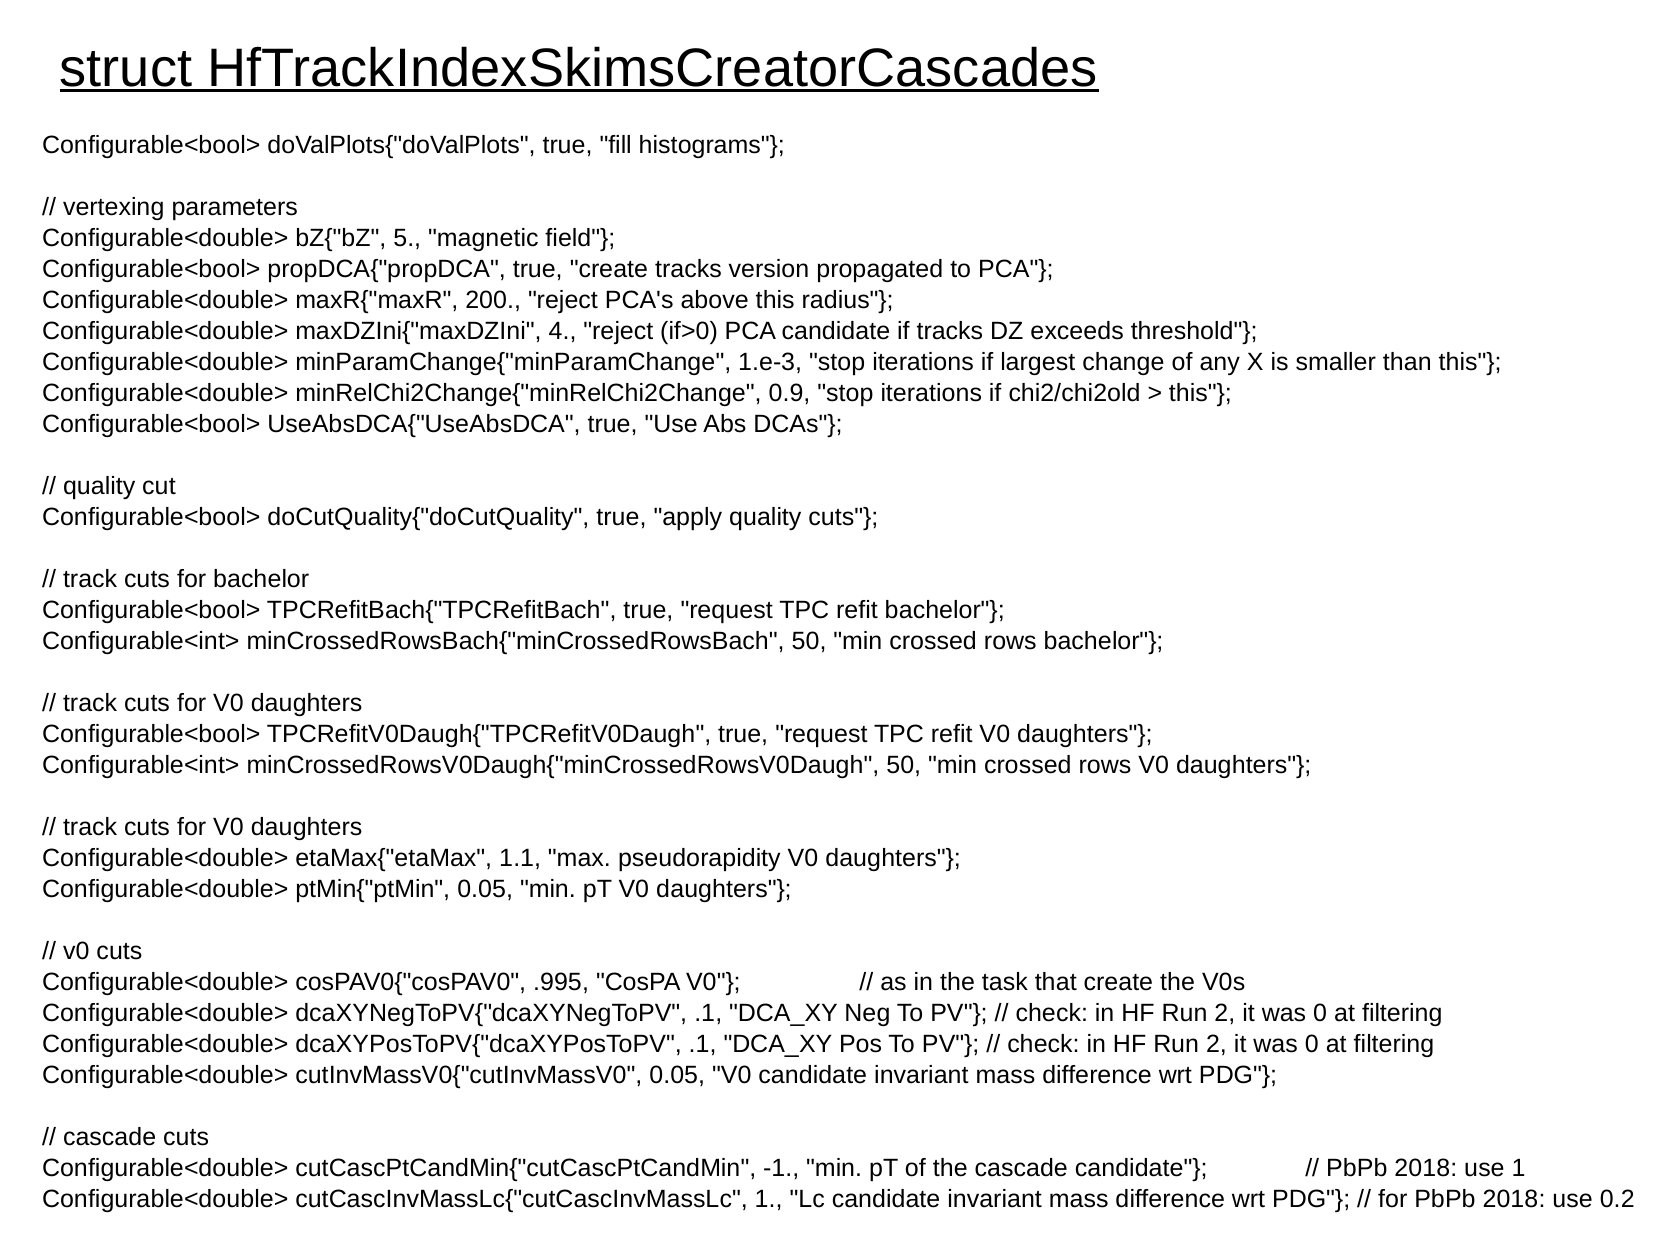

struct HfTrackIndexSkimsCreatorCascades
 Configurable<bool> doValPlots{"doValPlots", true, "fill histograms"};
 // vertexing parameters
 Configurable<double> bZ{"bZ", 5., "magnetic field"};
 Configurable<bool> propDCA{"propDCA", true, "create tracks version propagated to PCA"};
 Configurable<double> maxR{"maxR", 200., "reject PCA's above this radius"};
 Configurable<double> maxDZIni{"maxDZIni", 4., "reject (if>0) PCA candidate if tracks DZ exceeds threshold"};
 Configurable<double> minParamChange{"minParamChange", 1.e-3, "stop iterations if largest change of any X is smaller than this"};
 Configurable<double> minRelChi2Change{"minRelChi2Change", 0.9, "stop iterations if chi2/chi2old > this"};
 Configurable<bool> UseAbsDCA{"UseAbsDCA", true, "Use Abs DCAs"};
 // quality cut
 Configurable<bool> doCutQuality{"doCutQuality", true, "apply quality cuts"};
 // track cuts for bachelor
 Configurable<bool> TPCRefitBach{"TPCRefitBach", true, "request TPC refit bachelor"};
 Configurable<int> minCrossedRowsBach{"minCrossedRowsBach", 50, "min crossed rows bachelor"};
 // track cuts for V0 daughters
 Configurable<bool> TPCRefitV0Daugh{"TPCRefitV0Daugh", true, "request TPC refit V0 daughters"};
 Configurable<int> minCrossedRowsV0Daugh{"minCrossedRowsV0Daugh", 50, "min crossed rows V0 daughters"};
 // track cuts for V0 daughters
 Configurable<double> etaMax{"etaMax", 1.1, "max. pseudorapidity V0 daughters"};
 Configurable<double> ptMin{"ptMin", 0.05, "min. pT V0 daughters"};
 // v0 cuts
 Configurable<double> cosPAV0{"cosPAV0", .995, "CosPA V0"}; // as in the task that create the V0s
 Configurable<double> dcaXYNegToPV{"dcaXYNegToPV", .1, "DCA_XY Neg To PV"}; // check: in HF Run 2, it was 0 at filtering
 Configurable<double> dcaXYPosToPV{"dcaXYPosToPV", .1, "DCA_XY Pos To PV"}; // check: in HF Run 2, it was 0 at filtering
 Configurable<double> cutInvMassV0{"cutInvMassV0", 0.05, "V0 candidate invariant mass difference wrt PDG"};
 // cascade cuts
 Configurable<double> cutCascPtCandMin{"cutCascPtCandMin", -1., "min. pT of the cascade candidate"}; // PbPb 2018: use 1
 Configurable<double> cutCascInvMassLc{"cutCascInvMassLc", 1., "Lc candidate invariant mass difference wrt PDG"}; // for PbPb 2018: use 0.2